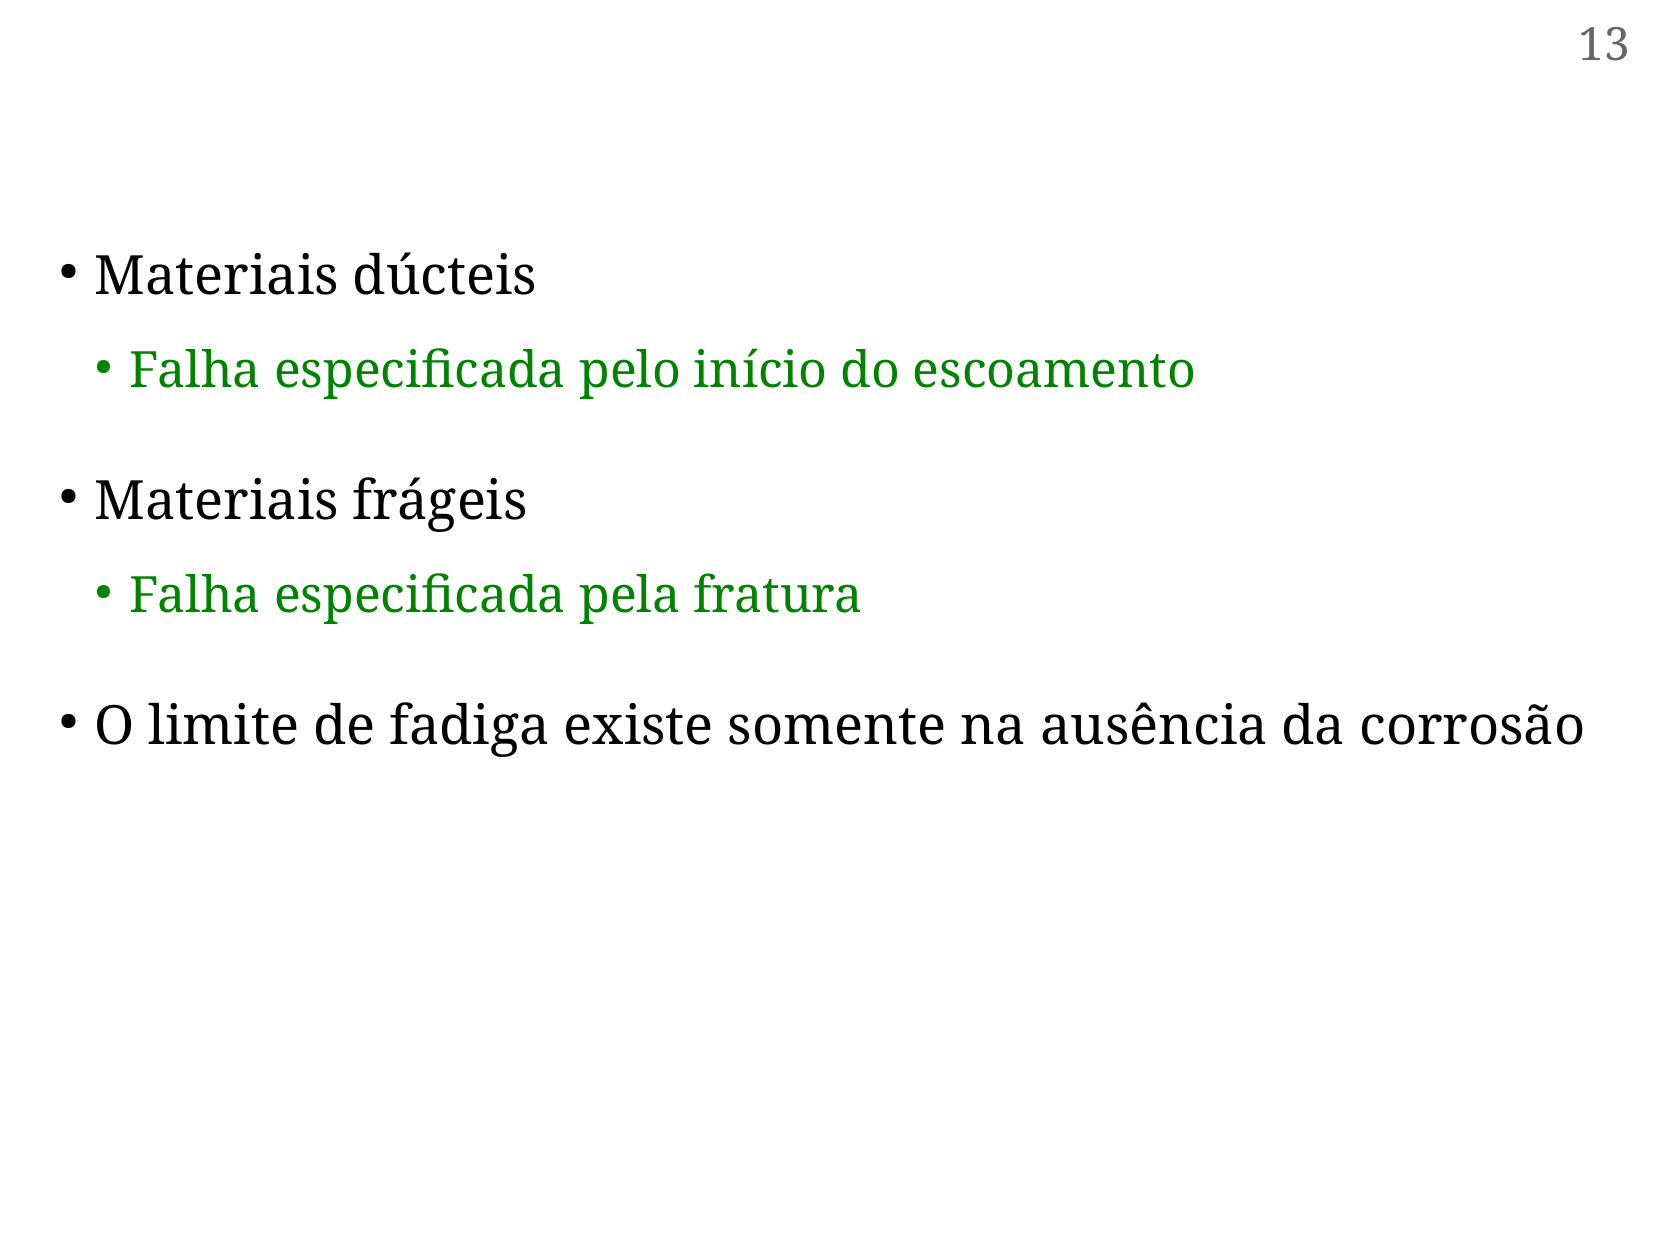

13
#
Materiais dúcteis
Falha especificada pelo início do escoamento
Materiais frágeis
Falha especificada pela fratura
O limite de fadiga existe somente na ausência da corrosão